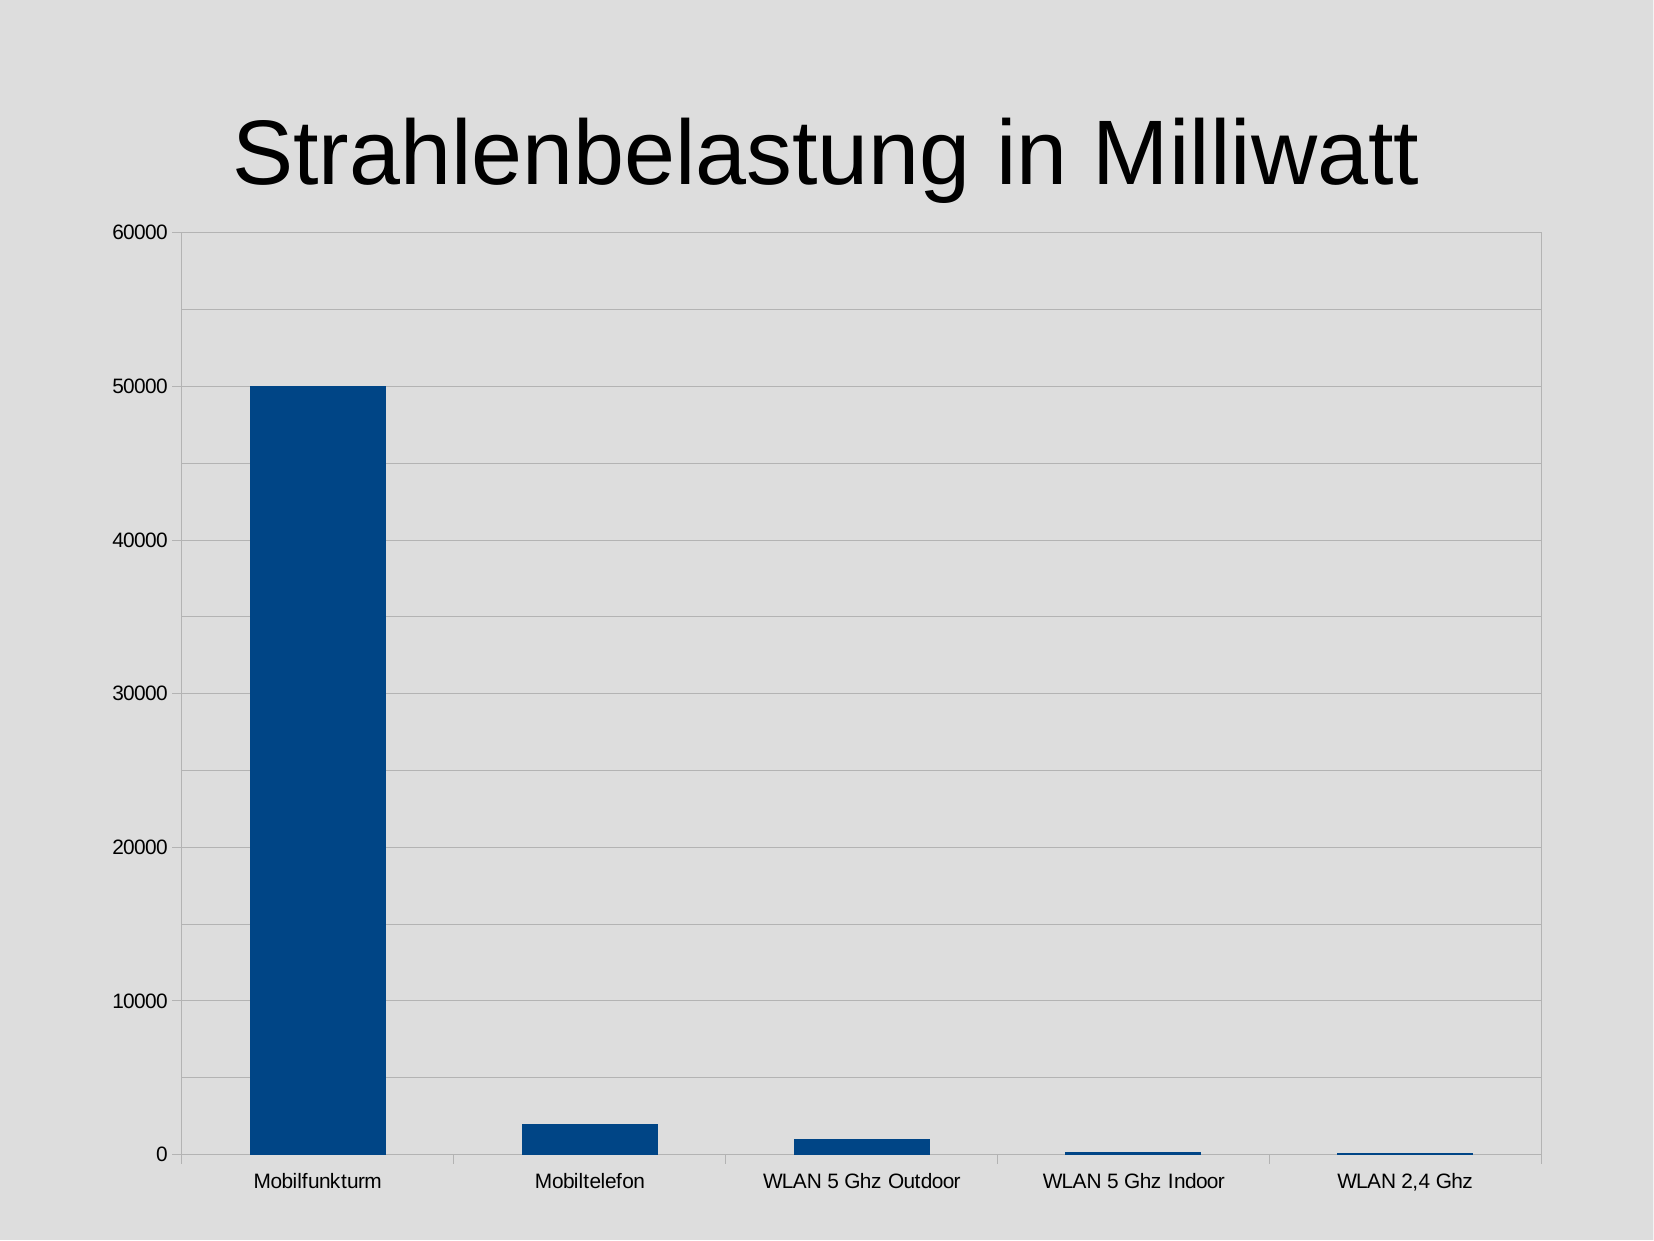

# Strahlenbelastung in Milliwatt
### Chart
| Category | Maximale Sendeleistung in MilliWatt |
|---|---|
| Mobilfunkturm | 50000.0 |
| Mobiltelefon | 2000.0 |
| WLAN 5 Ghz Outdoor | 1000.0 |
| WLAN 5 Ghz Indoor | 200.0 |
| WLAN 2,4 Ghz | 100.0 |